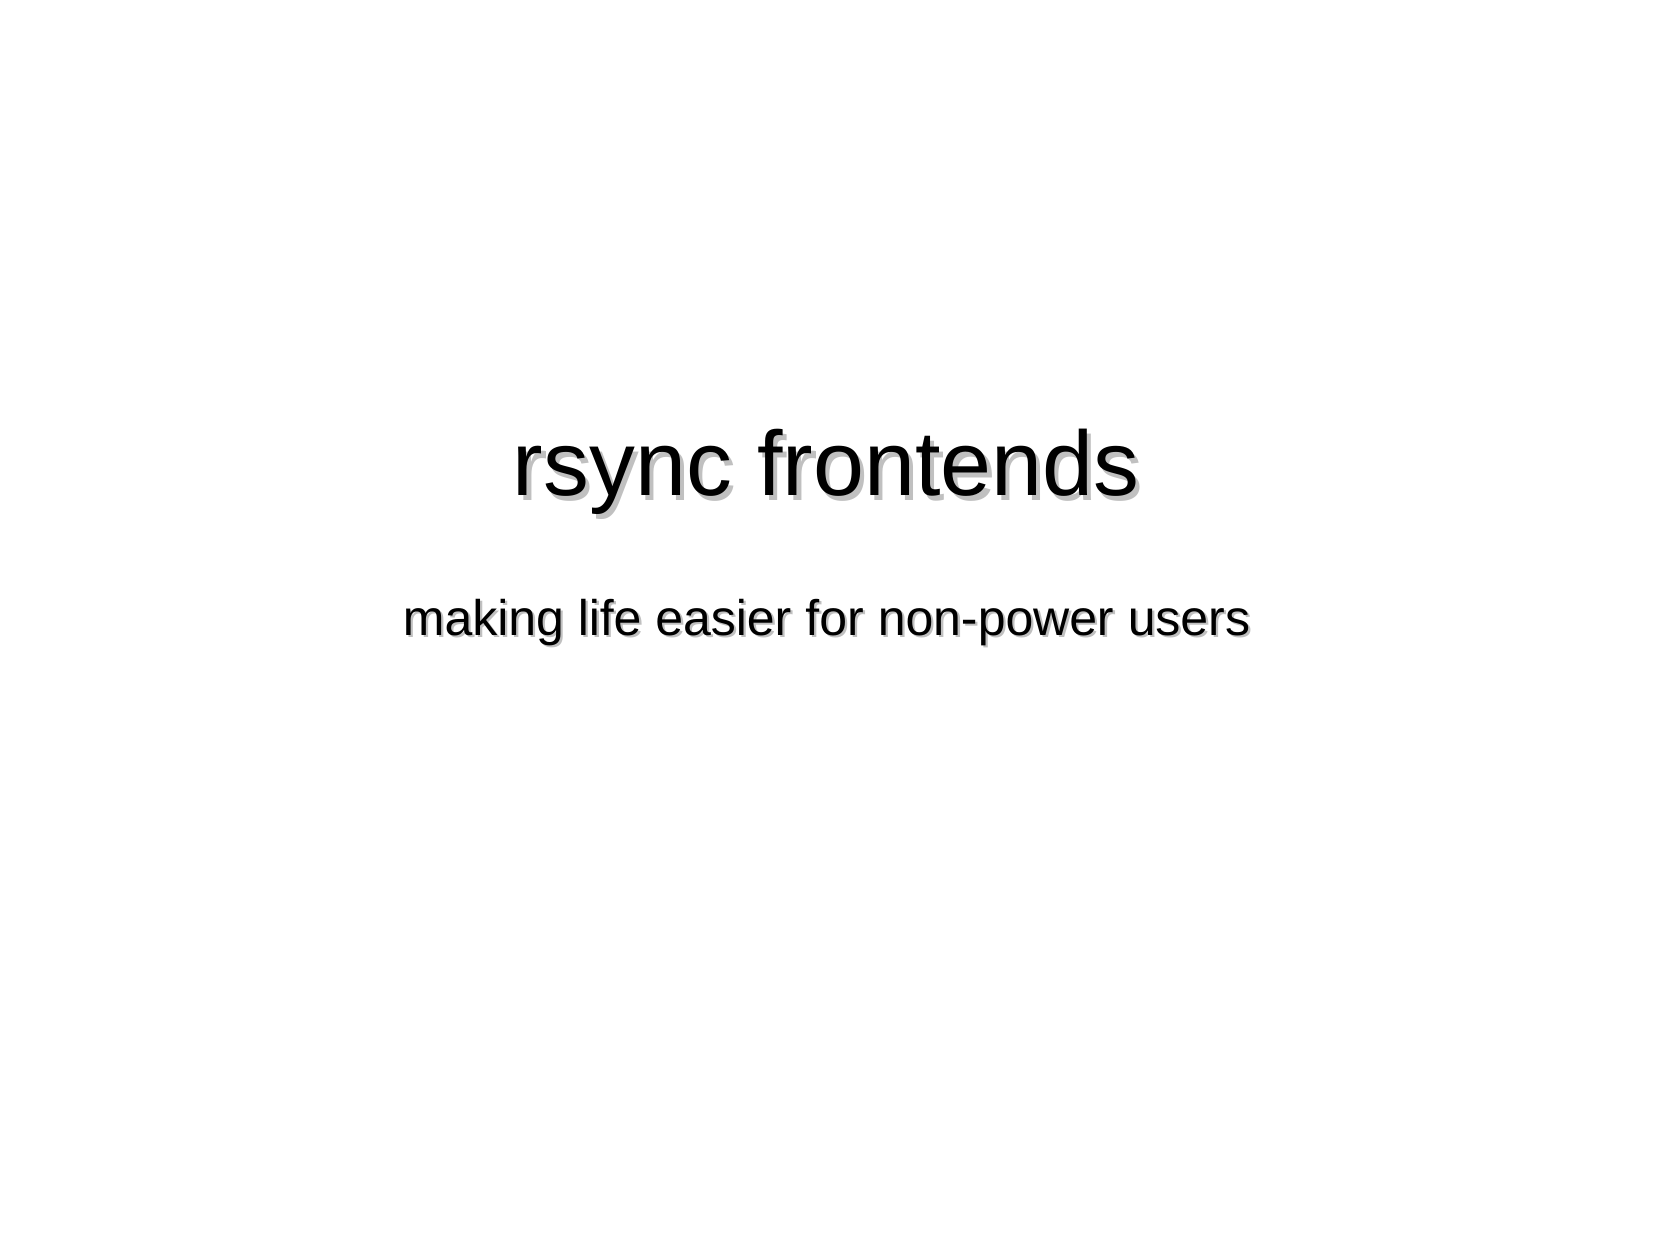

# rsync frontends
making life easier for non-power users